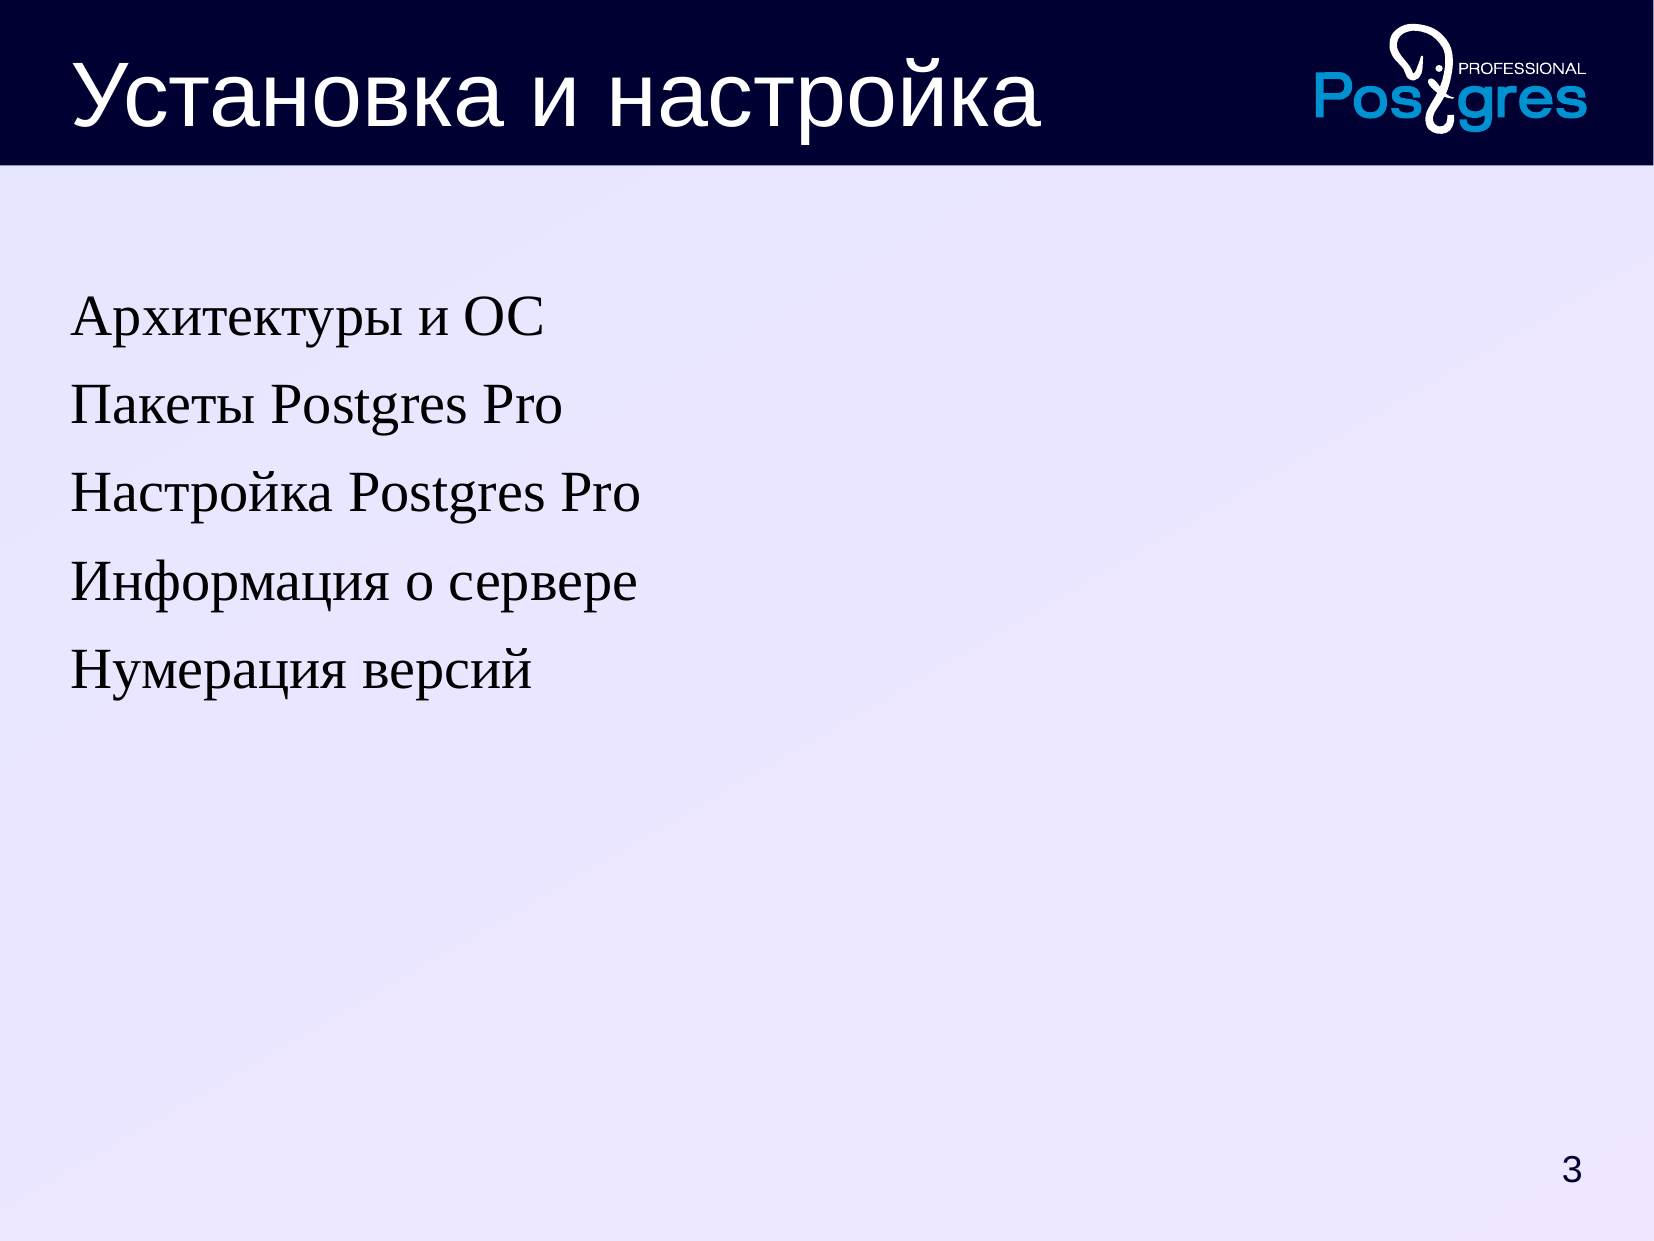

# Установка и настройка
Архитектуры и ОС
Пакеты Postgres Pro
Настройка Postgres Pro
Информация о сервере
Нумерация версий